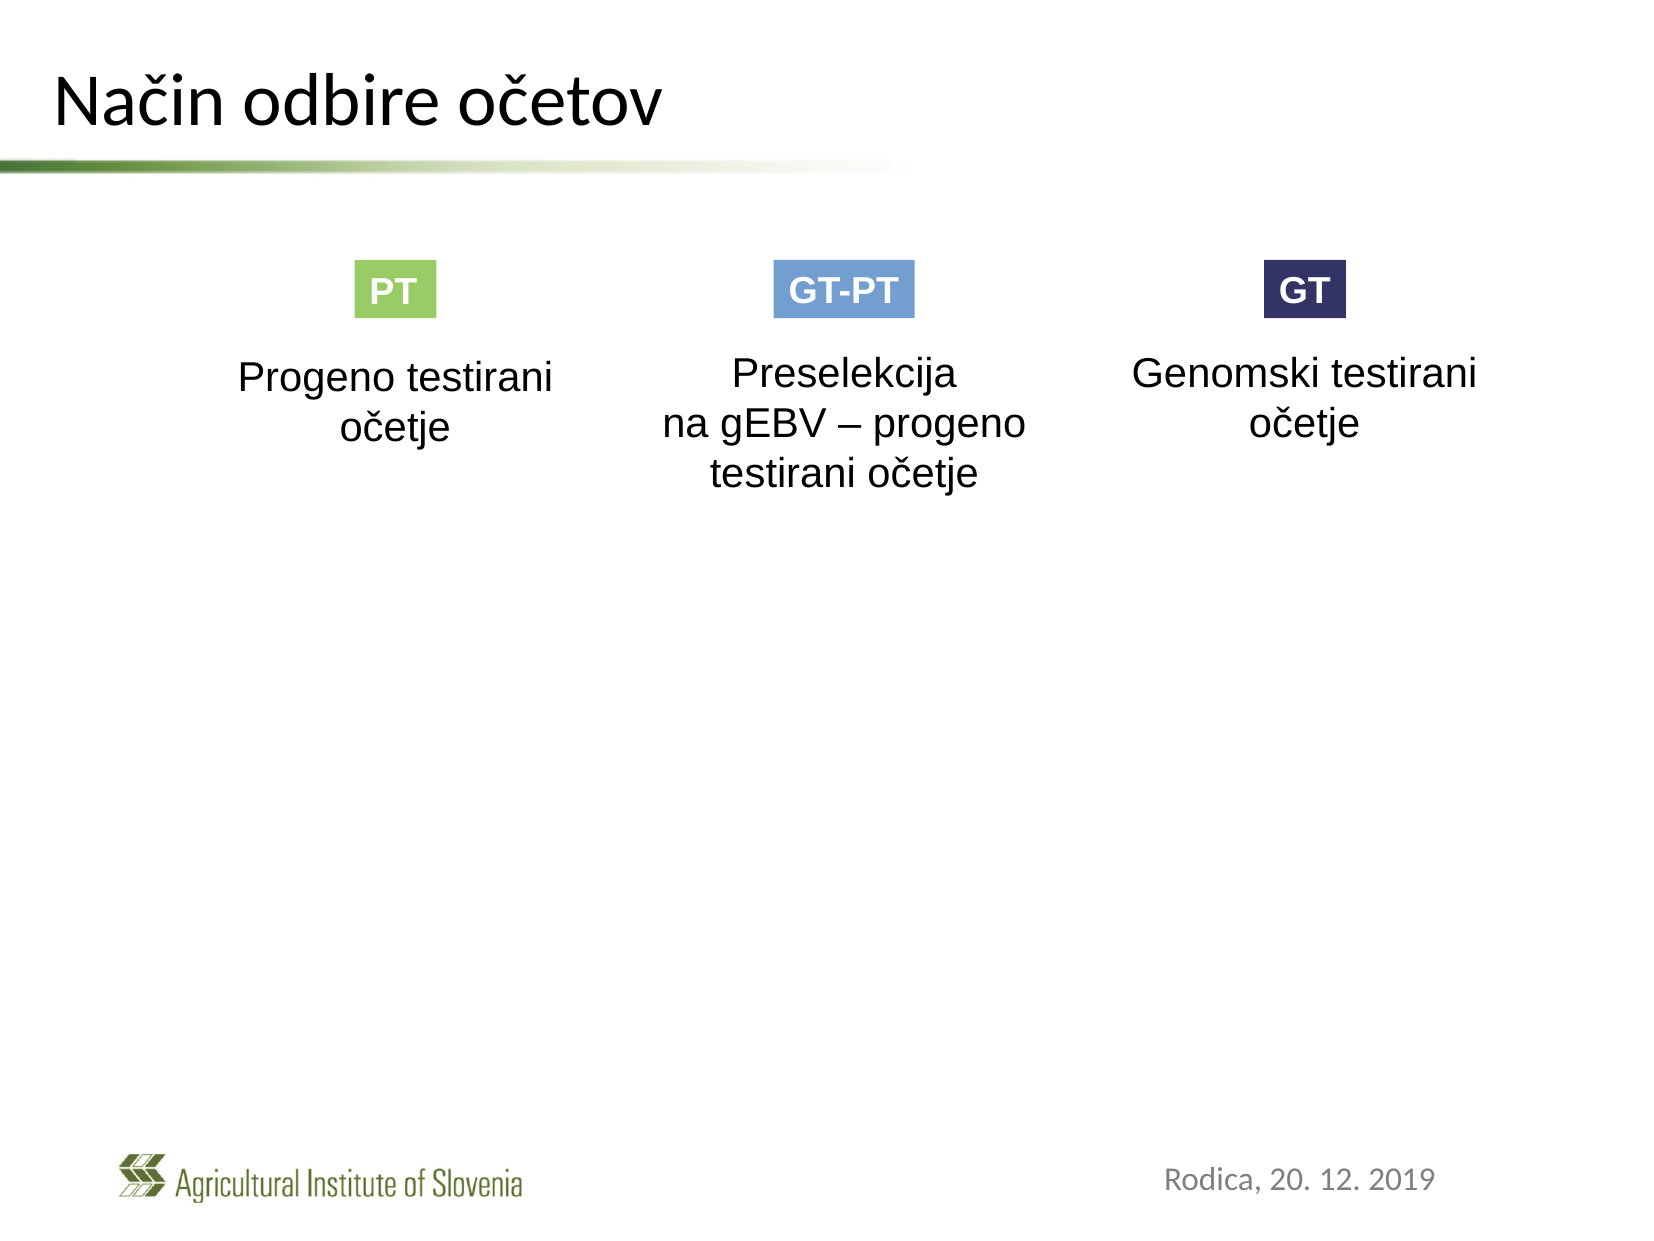

Način odbire očetov
PT
GT-PT
GT
PT
PT
Preselekcija
na gEBV – progeno testirani očetje
Genomski testirani očetje
Progeno testirani
očetje
| | | |
| --- | --- | --- |
| | | |
| | | |
| | | |
| | | |
| | | |